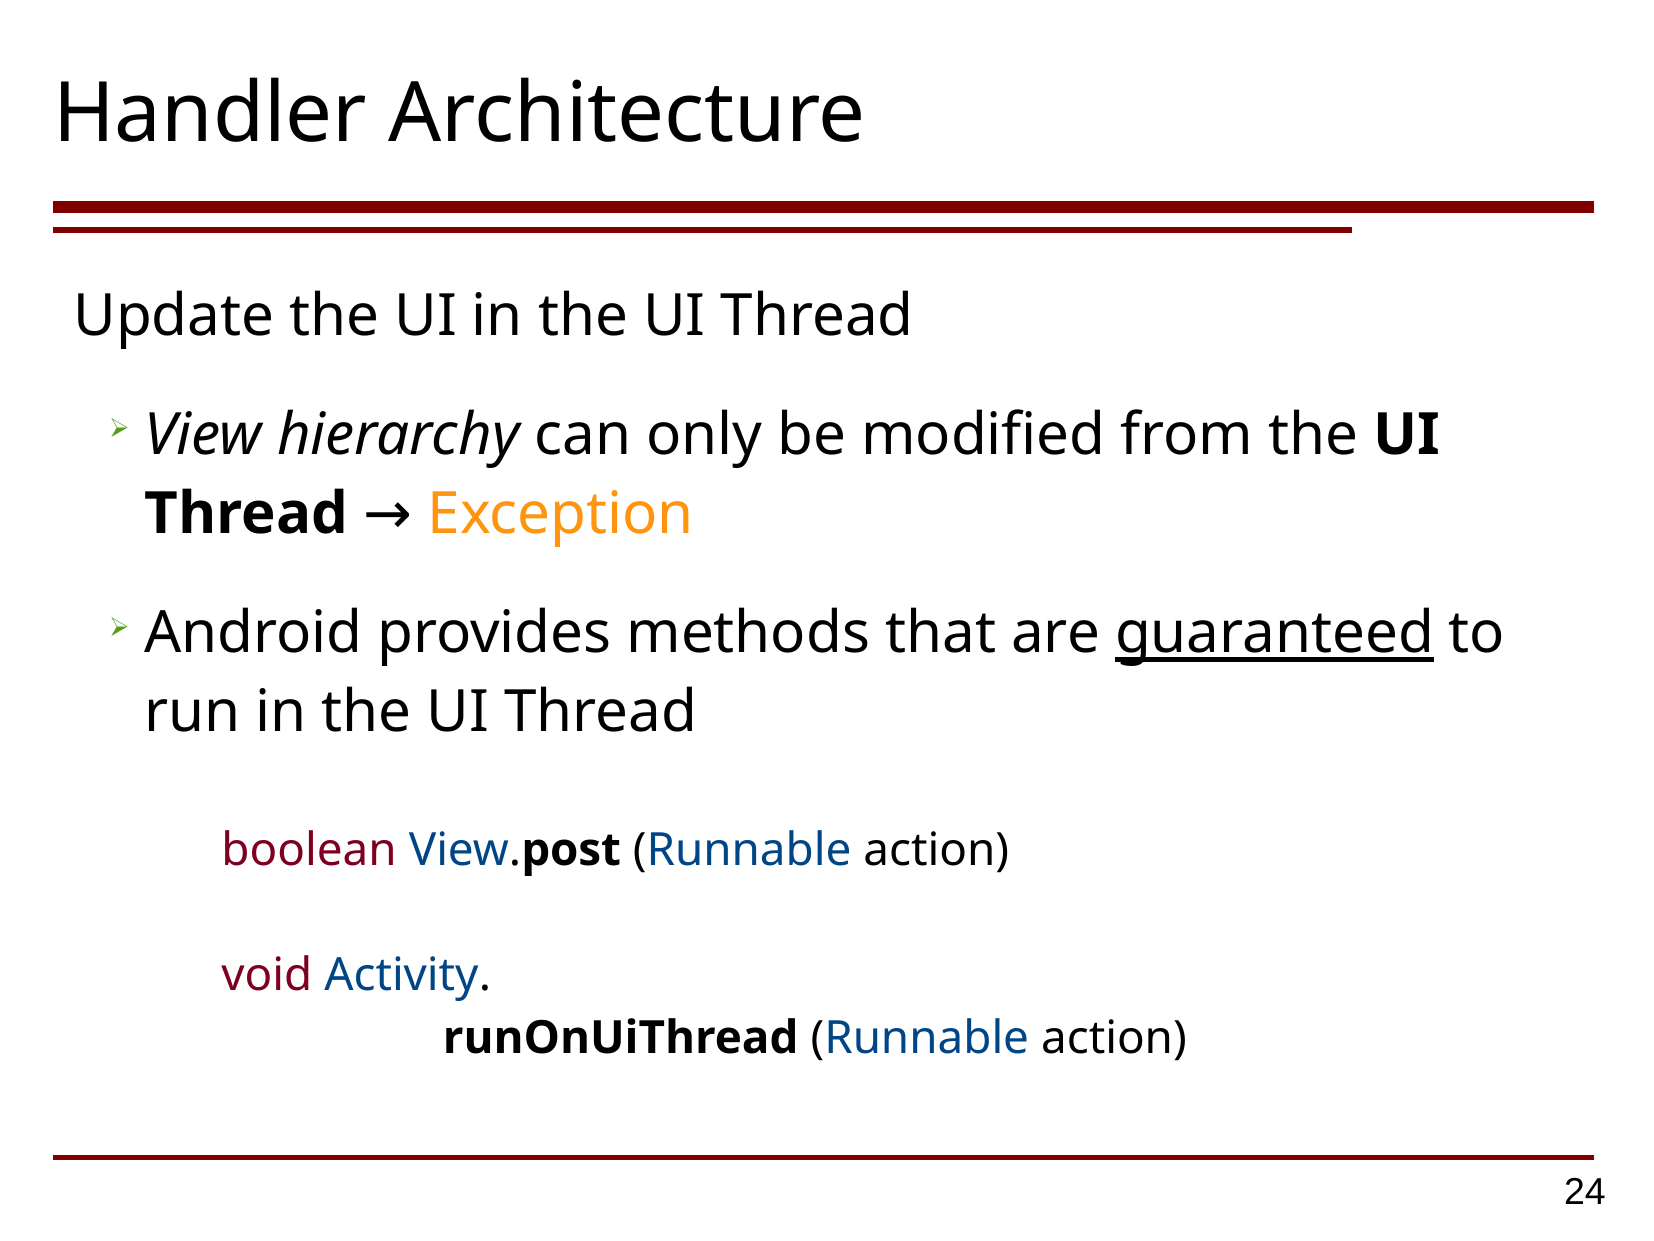

# Handler Architecture
Update the UI in the UI Thread
View hierarchy can only be modified from the UI Thread → Exception
Android provides methods that are guaranteed to run in the UI Thread
boolean View.post (Runnable action)
void Activity.
			runOnUiThread (Runnable action)